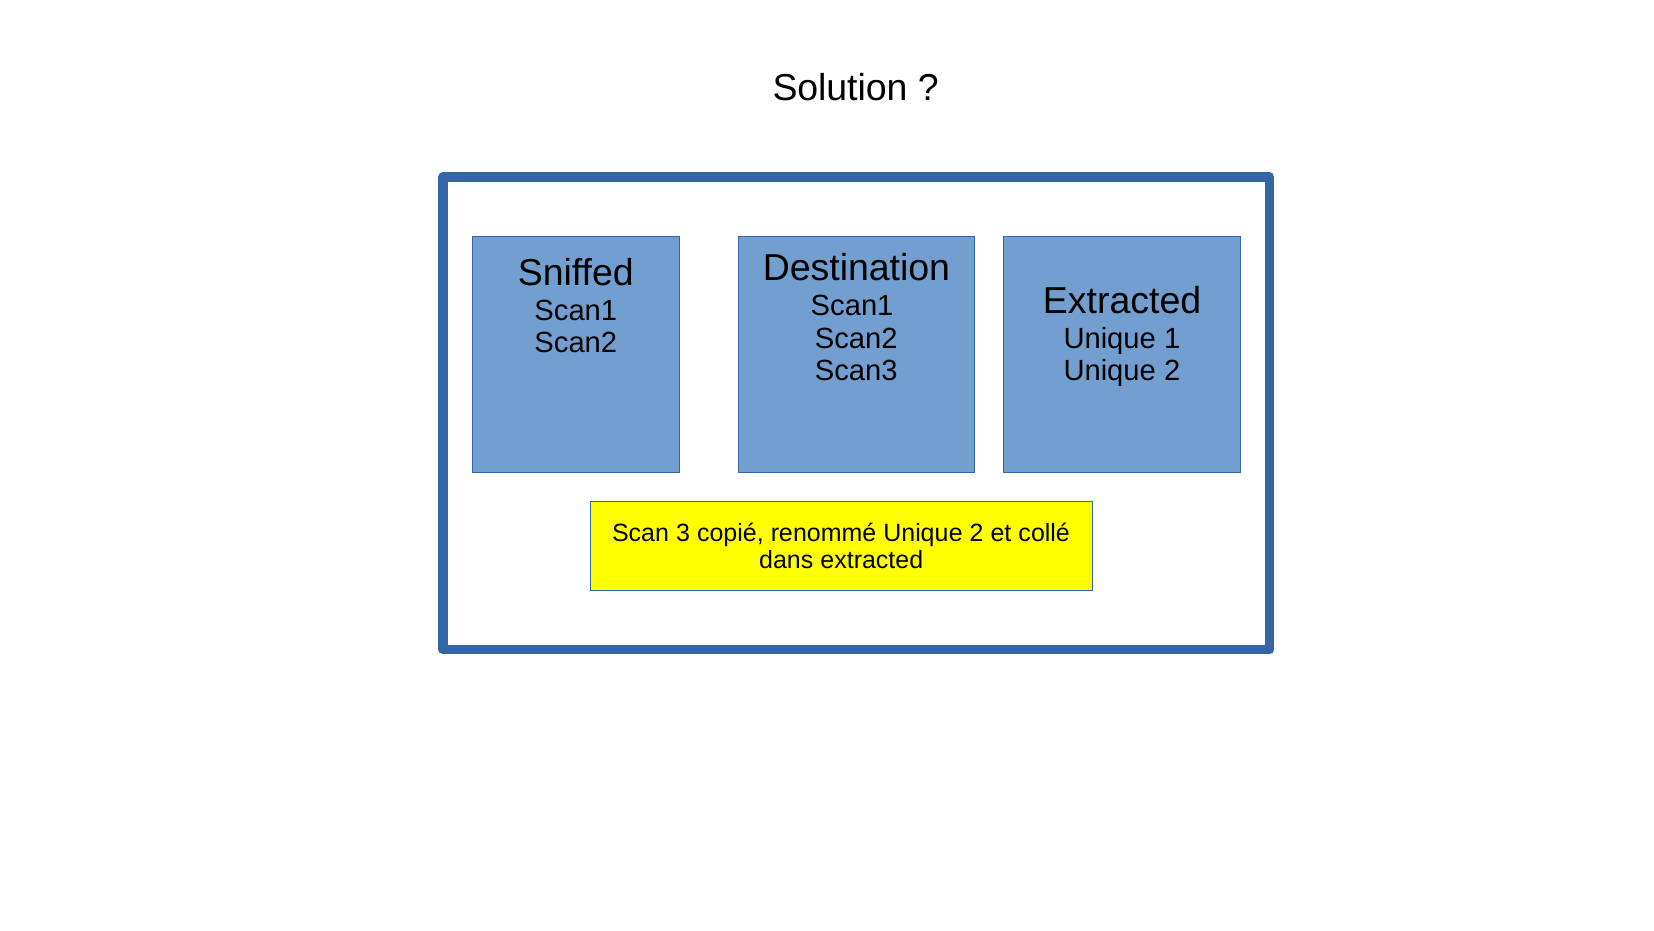

Solution ?
Sniffed
Scan1
Scan2
Scan3
Sniffed
Scan1
Scan2
Destination
Destination
Scan1
Scan2
Scan3
Extracted
Extracted
Unique 1
Unique 2
Début : Destination et extracted vides
Scan 3 copié, renommé Unique 2 et collé dans extracted